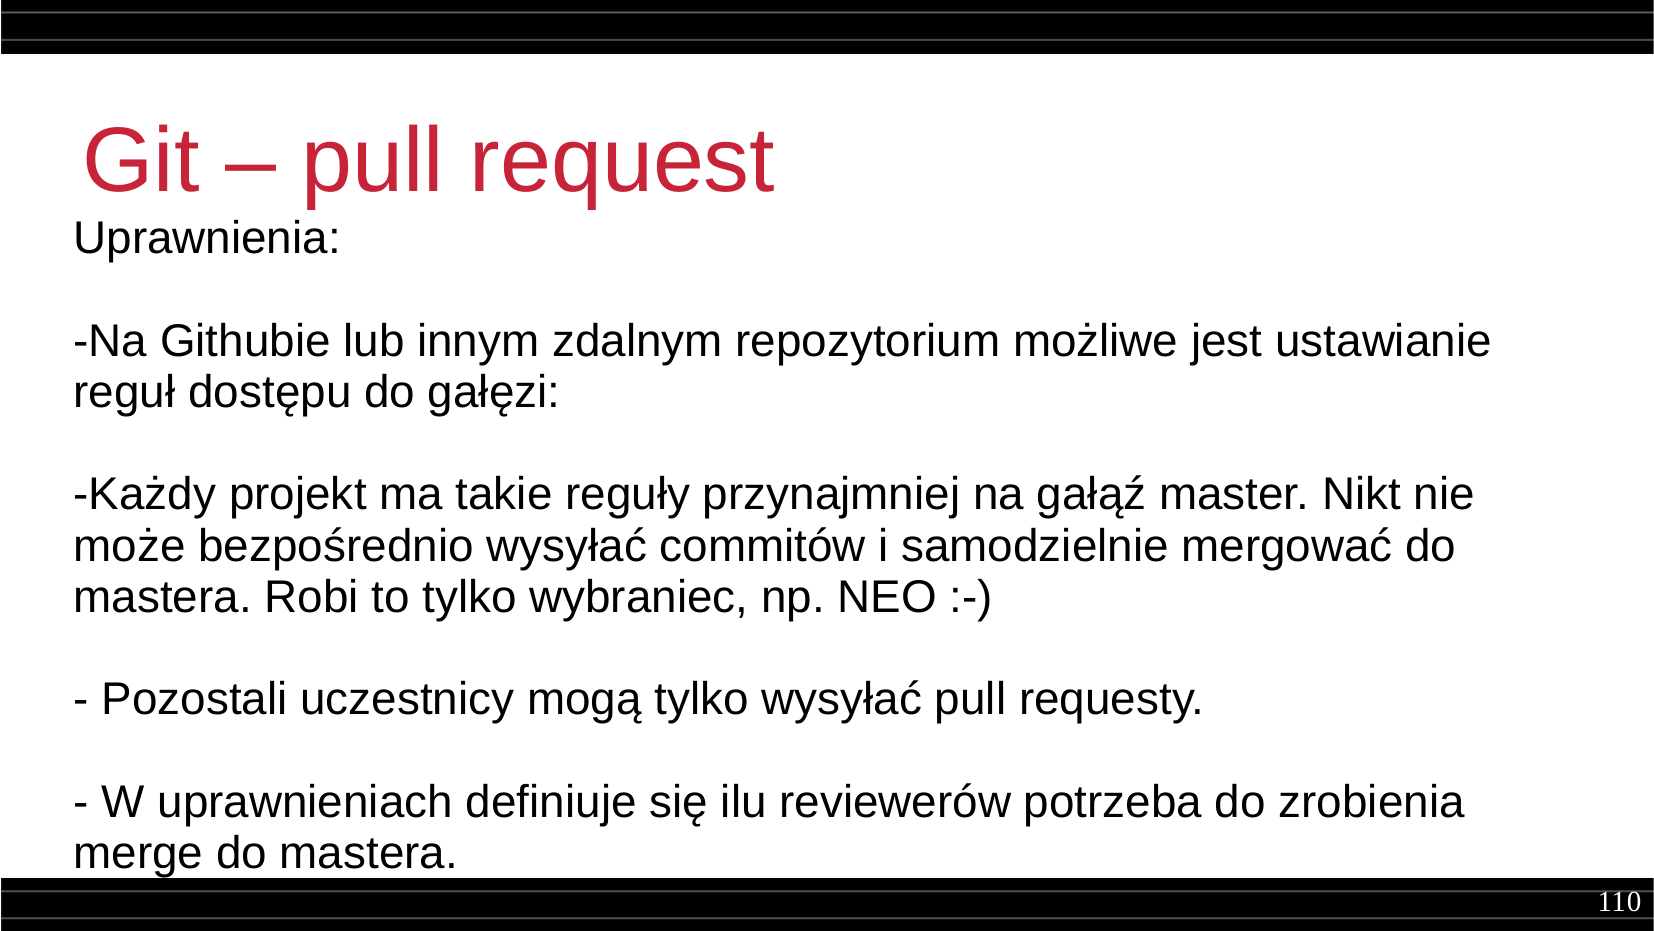

# Git – pull request
Uprawnienia:
-Na Githubie lub innym zdalnym repozytorium możliwe jest ustawianie reguł dostępu do gałęzi:
-Każdy projekt ma takie reguły przynajmniej na gałąź master. Nikt nie może bezpośrednio wysyłać commitów i samodzielnie mergować do mastera. Robi to tylko wybraniec, np. NEO :-)
- Pozostali uczestnicy mogą tylko wysyłać pull requesty.
- W uprawnieniach definiuje się ilu reviewerów potrzeba do zrobienia merge do mastera.